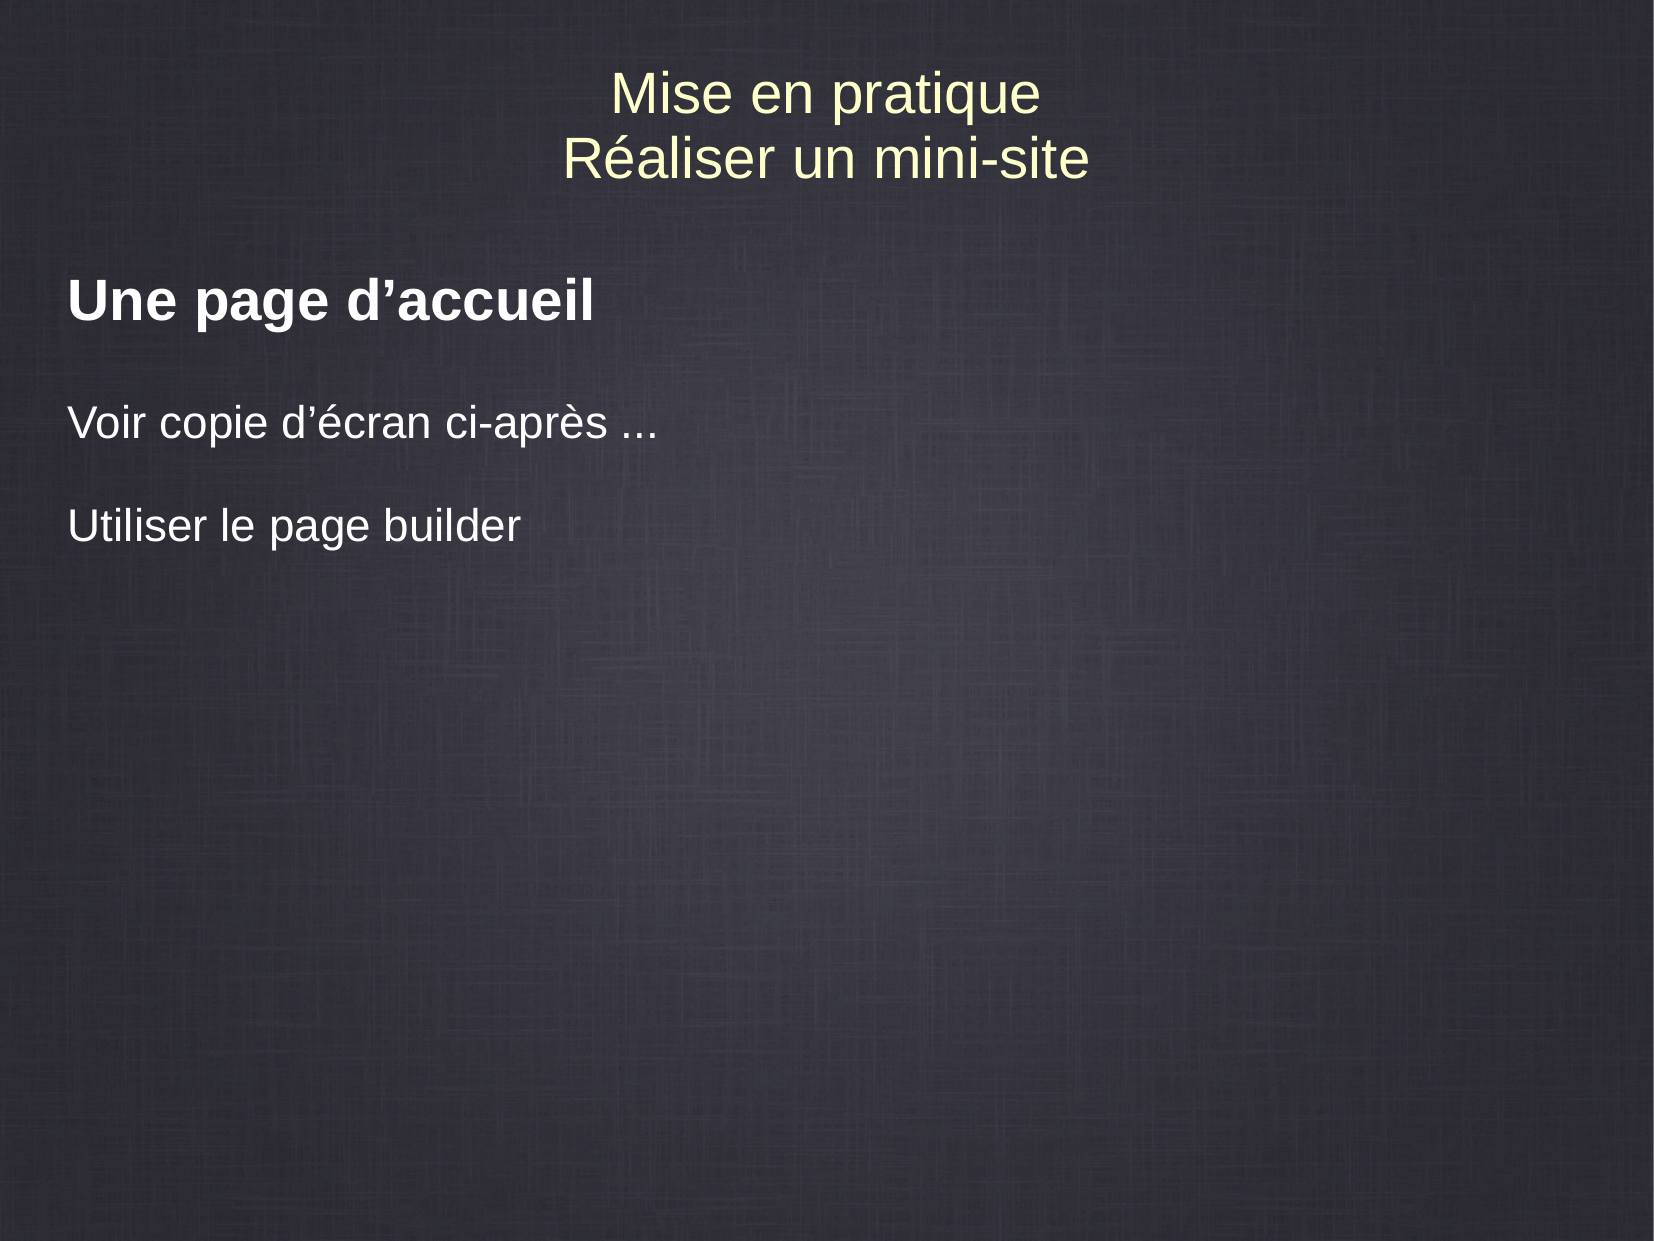

Mise en pratique
Réaliser un mini-site
Une page d’accueil
Voir copie d’écran ci-après ...
Utiliser le page builder